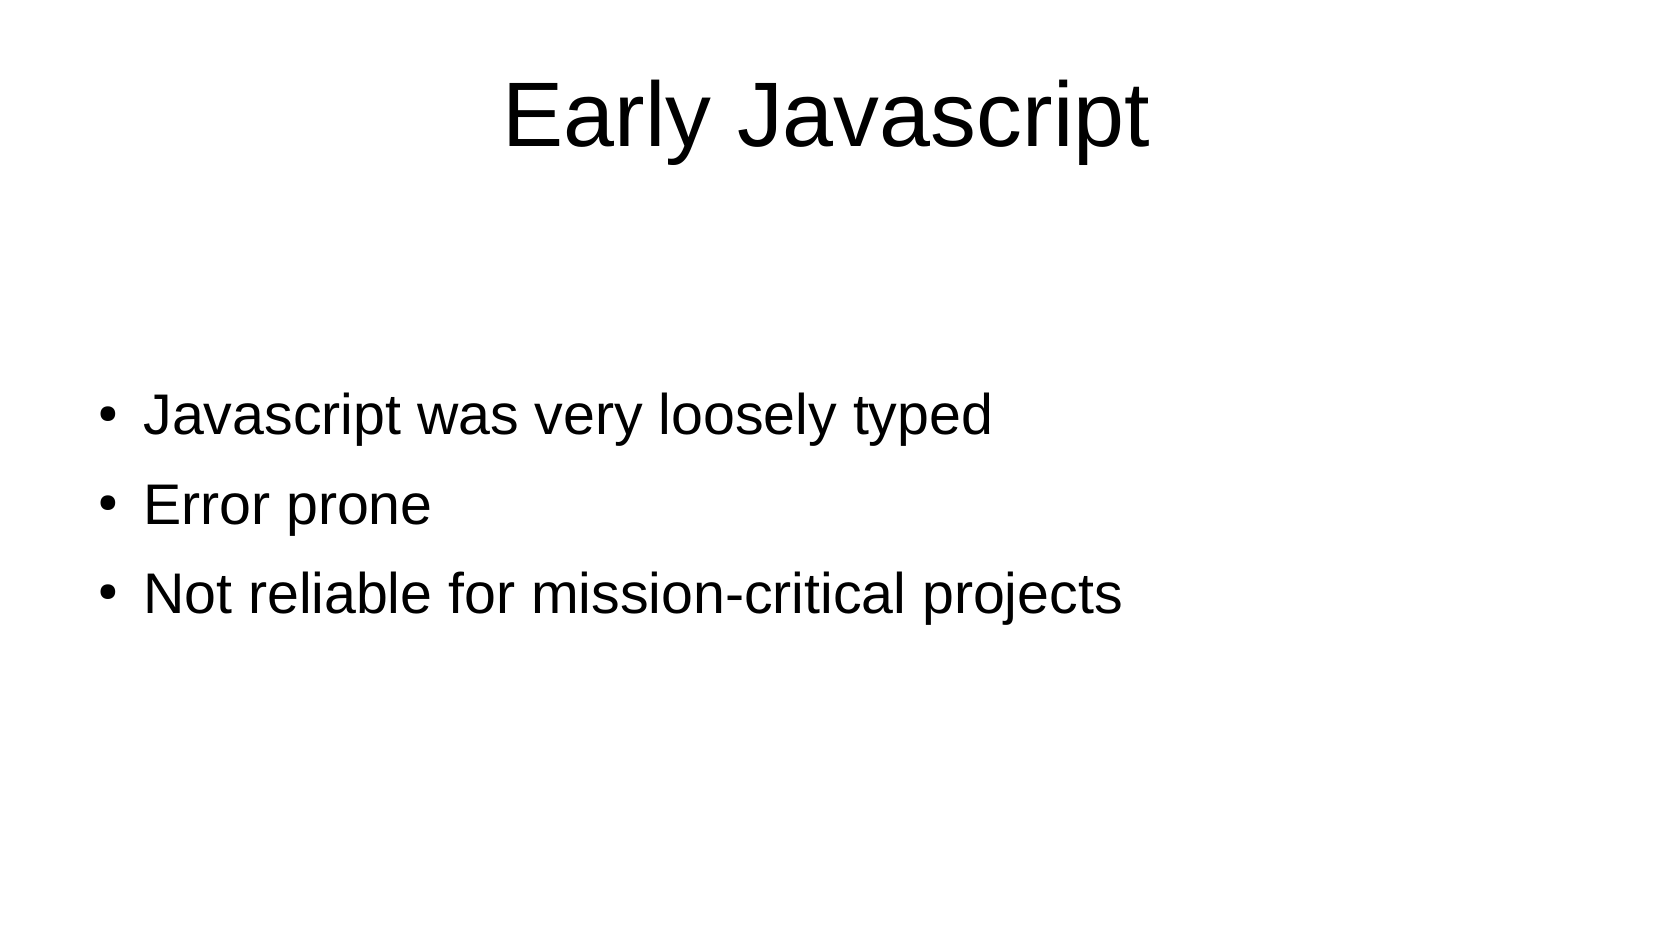

# Early Javascript
Javascript was very loosely typed
Error prone
Not reliable for mission-critical projects